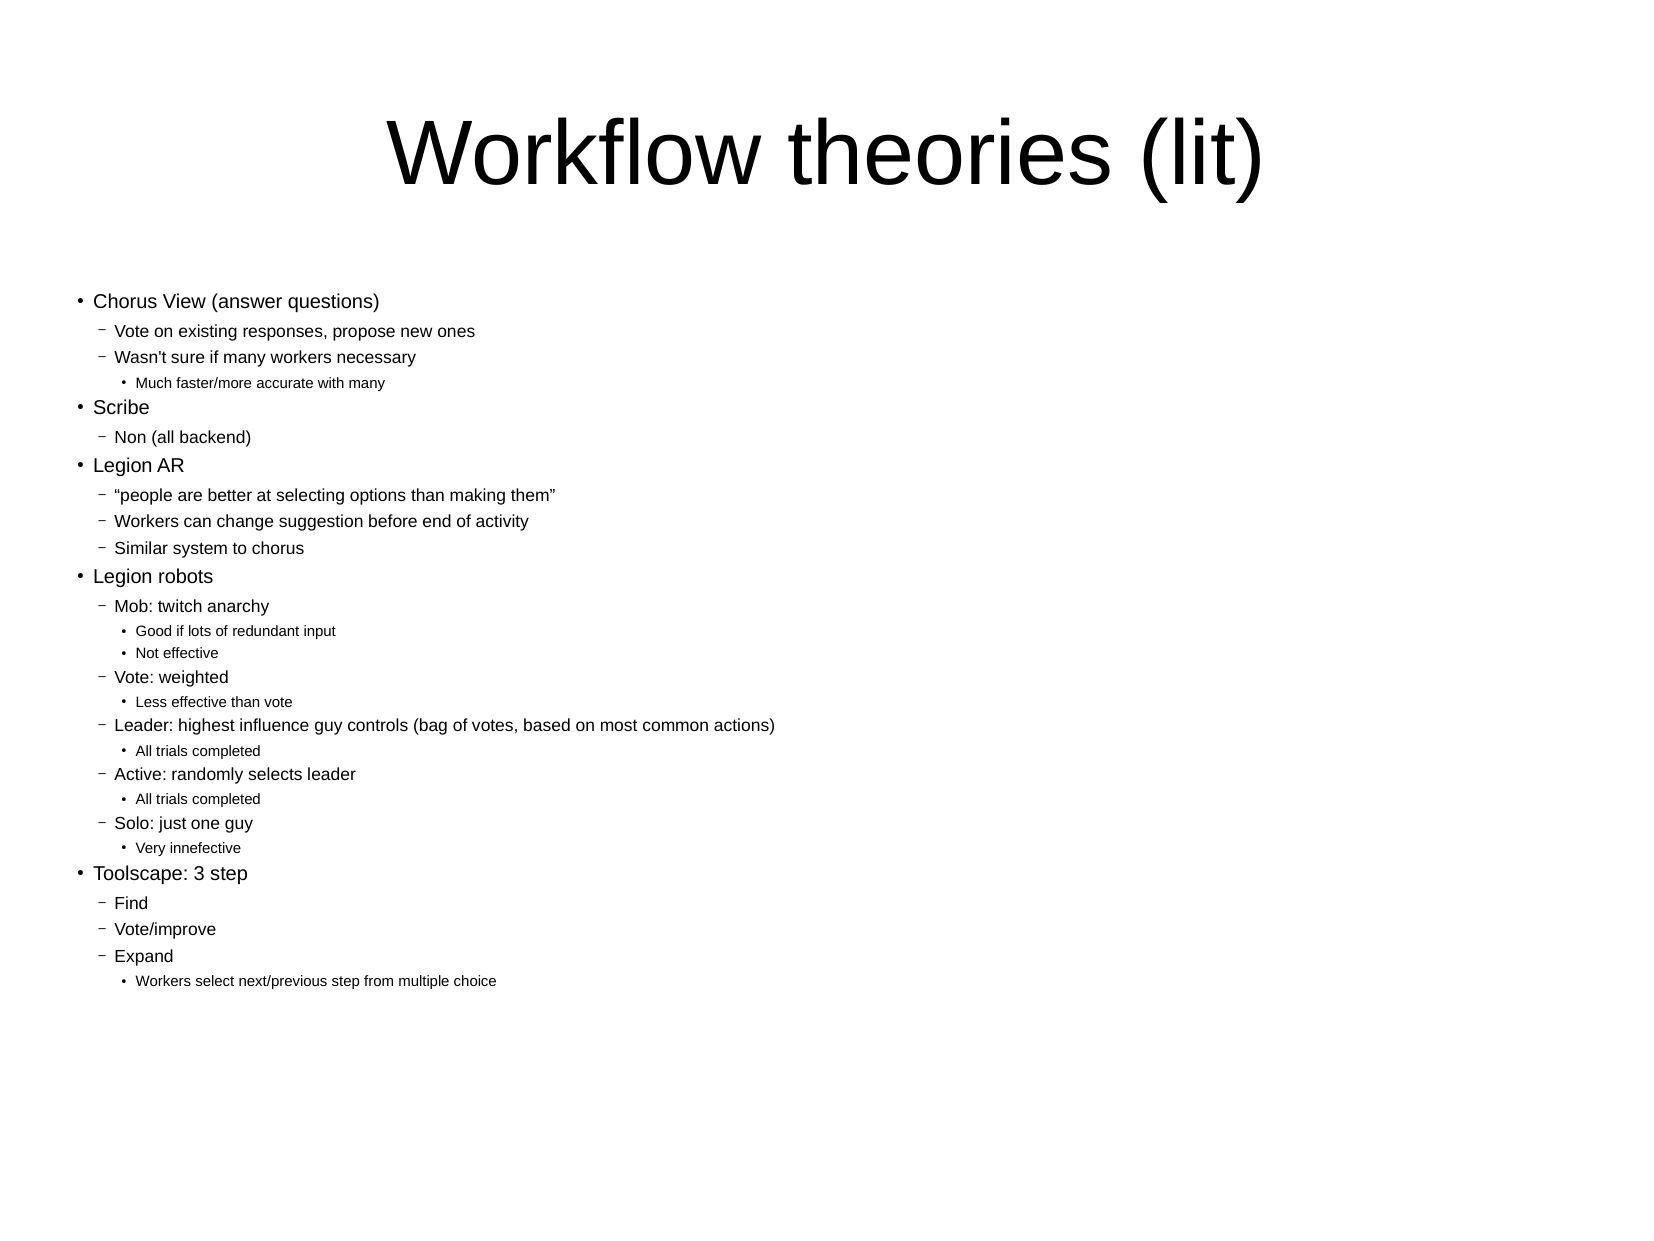

# Workflow theories (lit)
Chorus View (answer questions)
Vote on existing responses, propose new ones
Wasn't sure if many workers necessary
Much faster/more accurate with many
Scribe
Non (all backend)
Legion AR
“people are better at selecting options than making them”
Workers can change suggestion before end of activity
Similar system to chorus
Legion robots
Mob: twitch anarchy
Good if lots of redundant input
Not effective
Vote: weighted
Less effective than vote
Leader: highest influence guy controls (bag of votes, based on most common actions)
All trials completed
Active: randomly selects leader
All trials completed
Solo: just one guy
Very innefective
Toolscape: 3 step
Find
Vote/improve
Expand
Workers select next/previous step from multiple choice